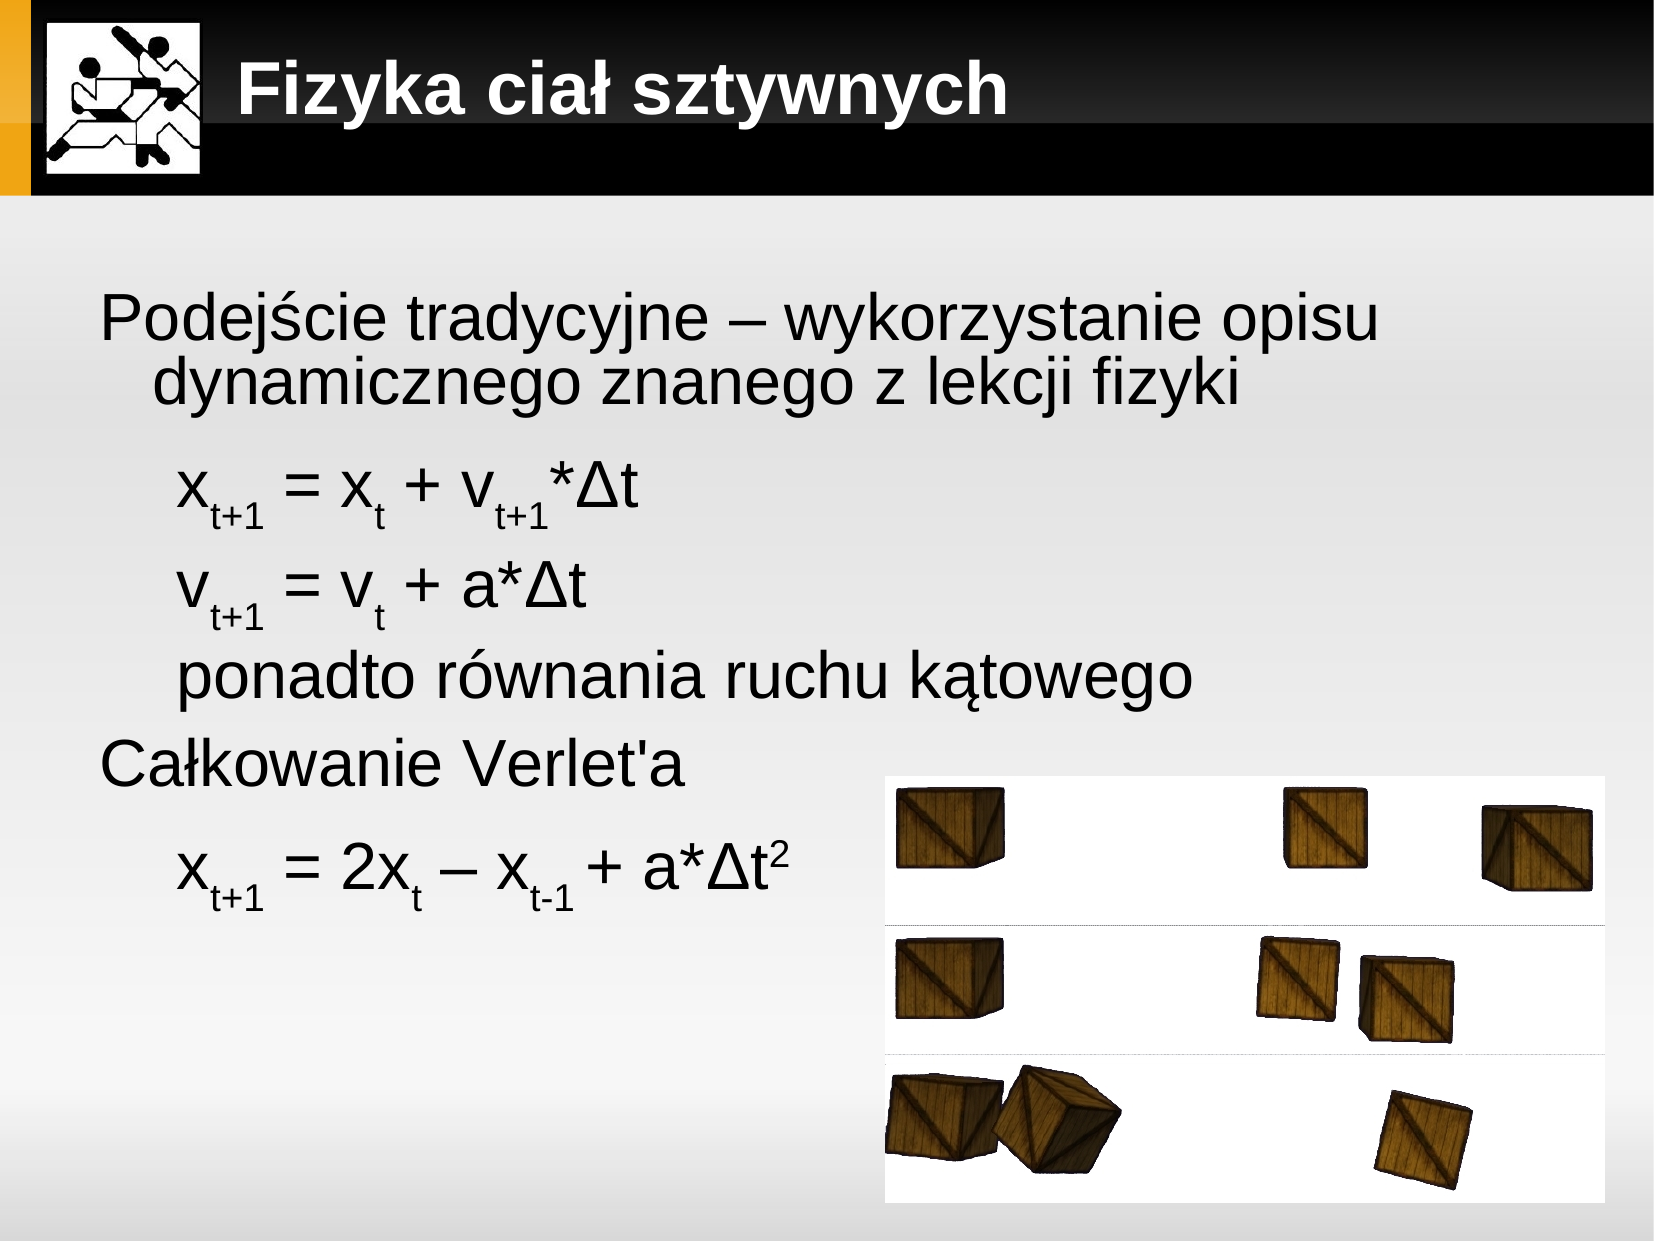

Fizyka ciał sztywnych
# Podejście tradycyjne – wykorzystanie opisu dynamicznego znanego z lekcji fizyki
xt+1 = xt + vt+1*Δt
vt+1 = vt + a*Δt
ponadto równania ruchu kątowego
Całkowanie Verlet'a
xt+1 = 2xt – xt-1 + a*Δt2